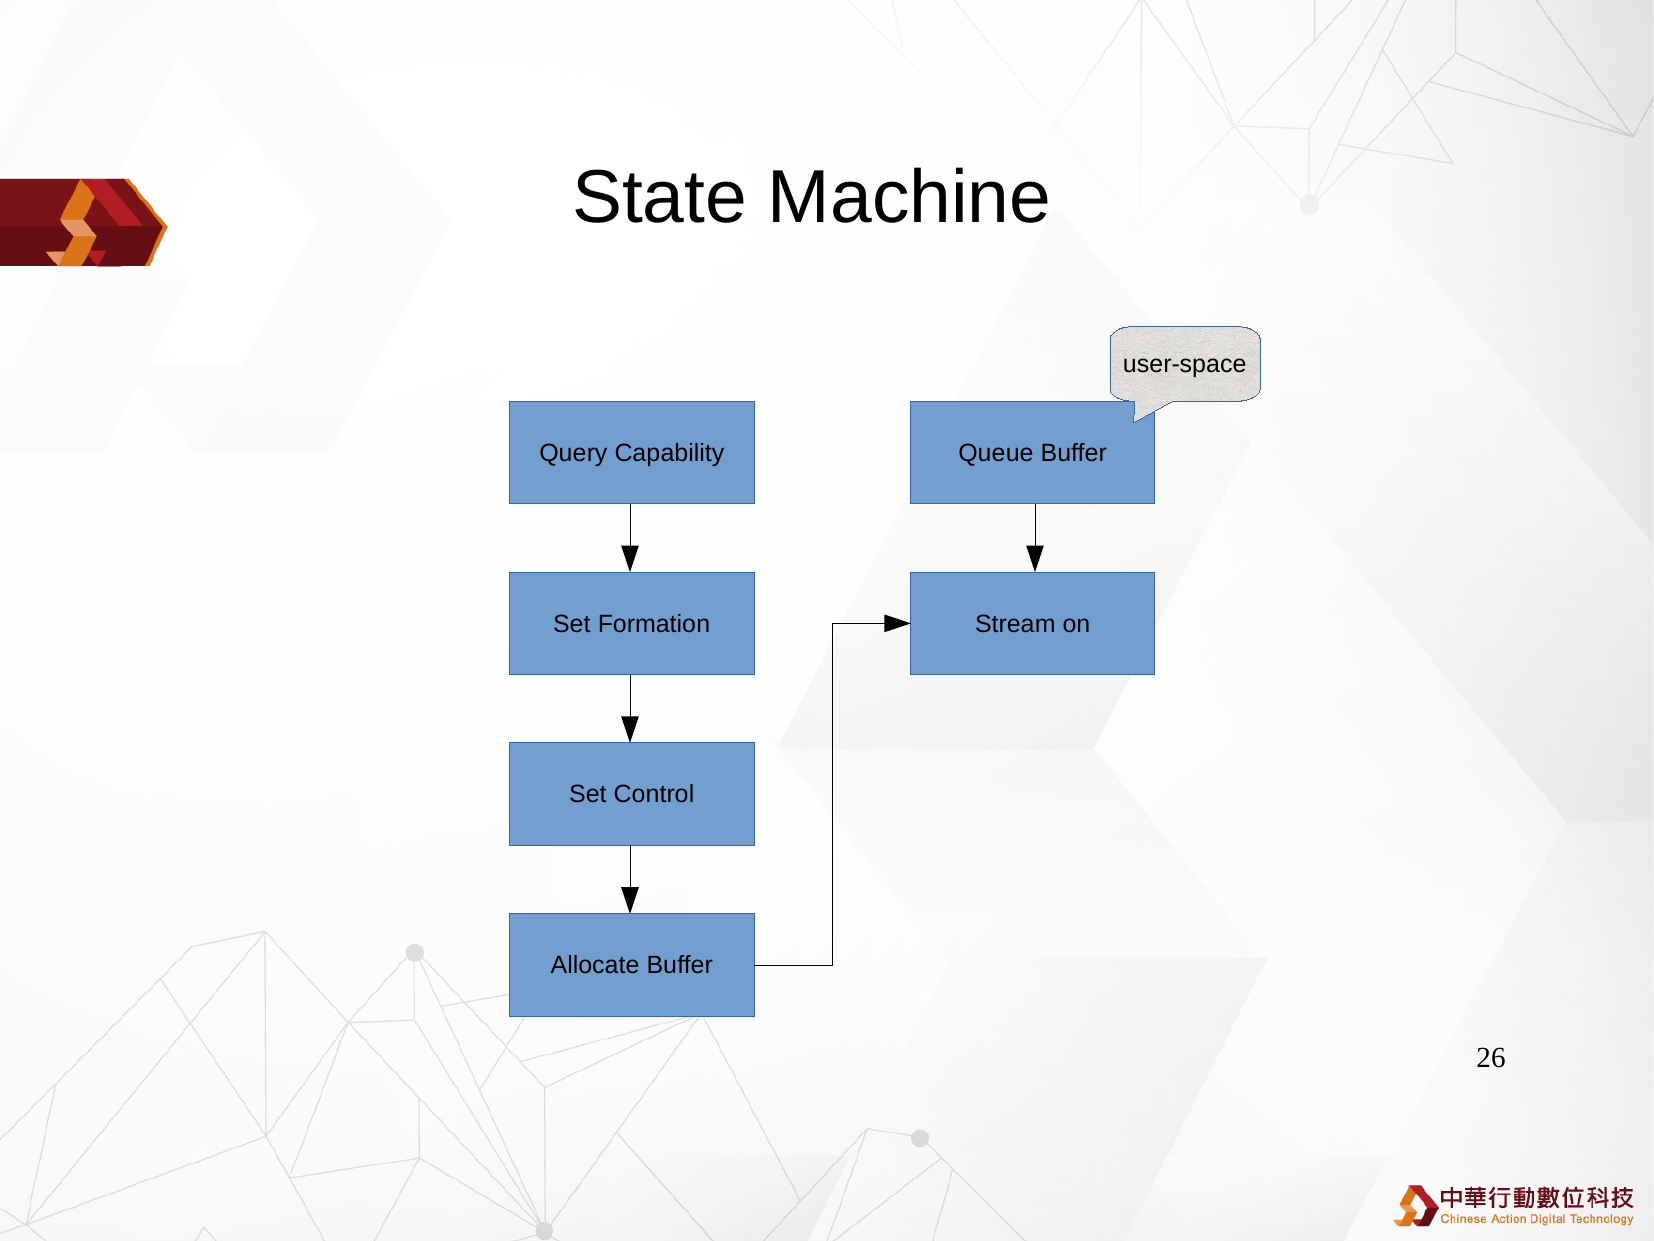

# State Machine
user-space
Query Capability
Queue Buffer
Set Formation
Stream on
Set Control
Allocate Buffer
26